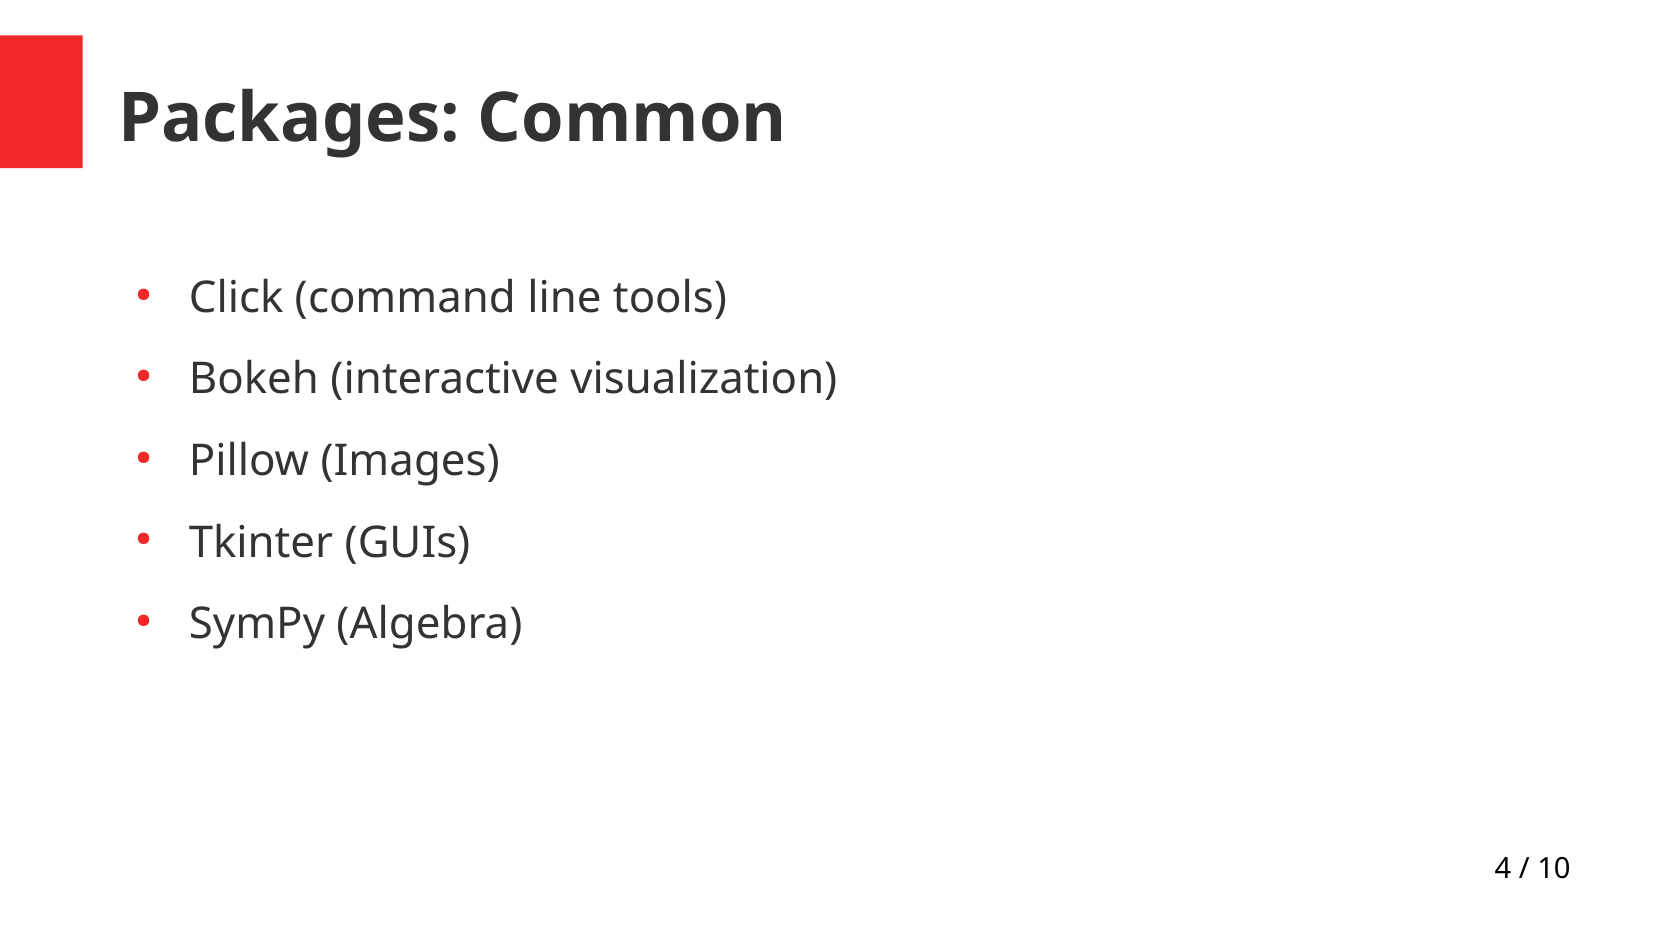

# Packages: Common
Click (command line tools)
Bokeh (interactive visualization)
Pillow (Images)
Tkinter (GUIs)
SymPy (Algebra)
4